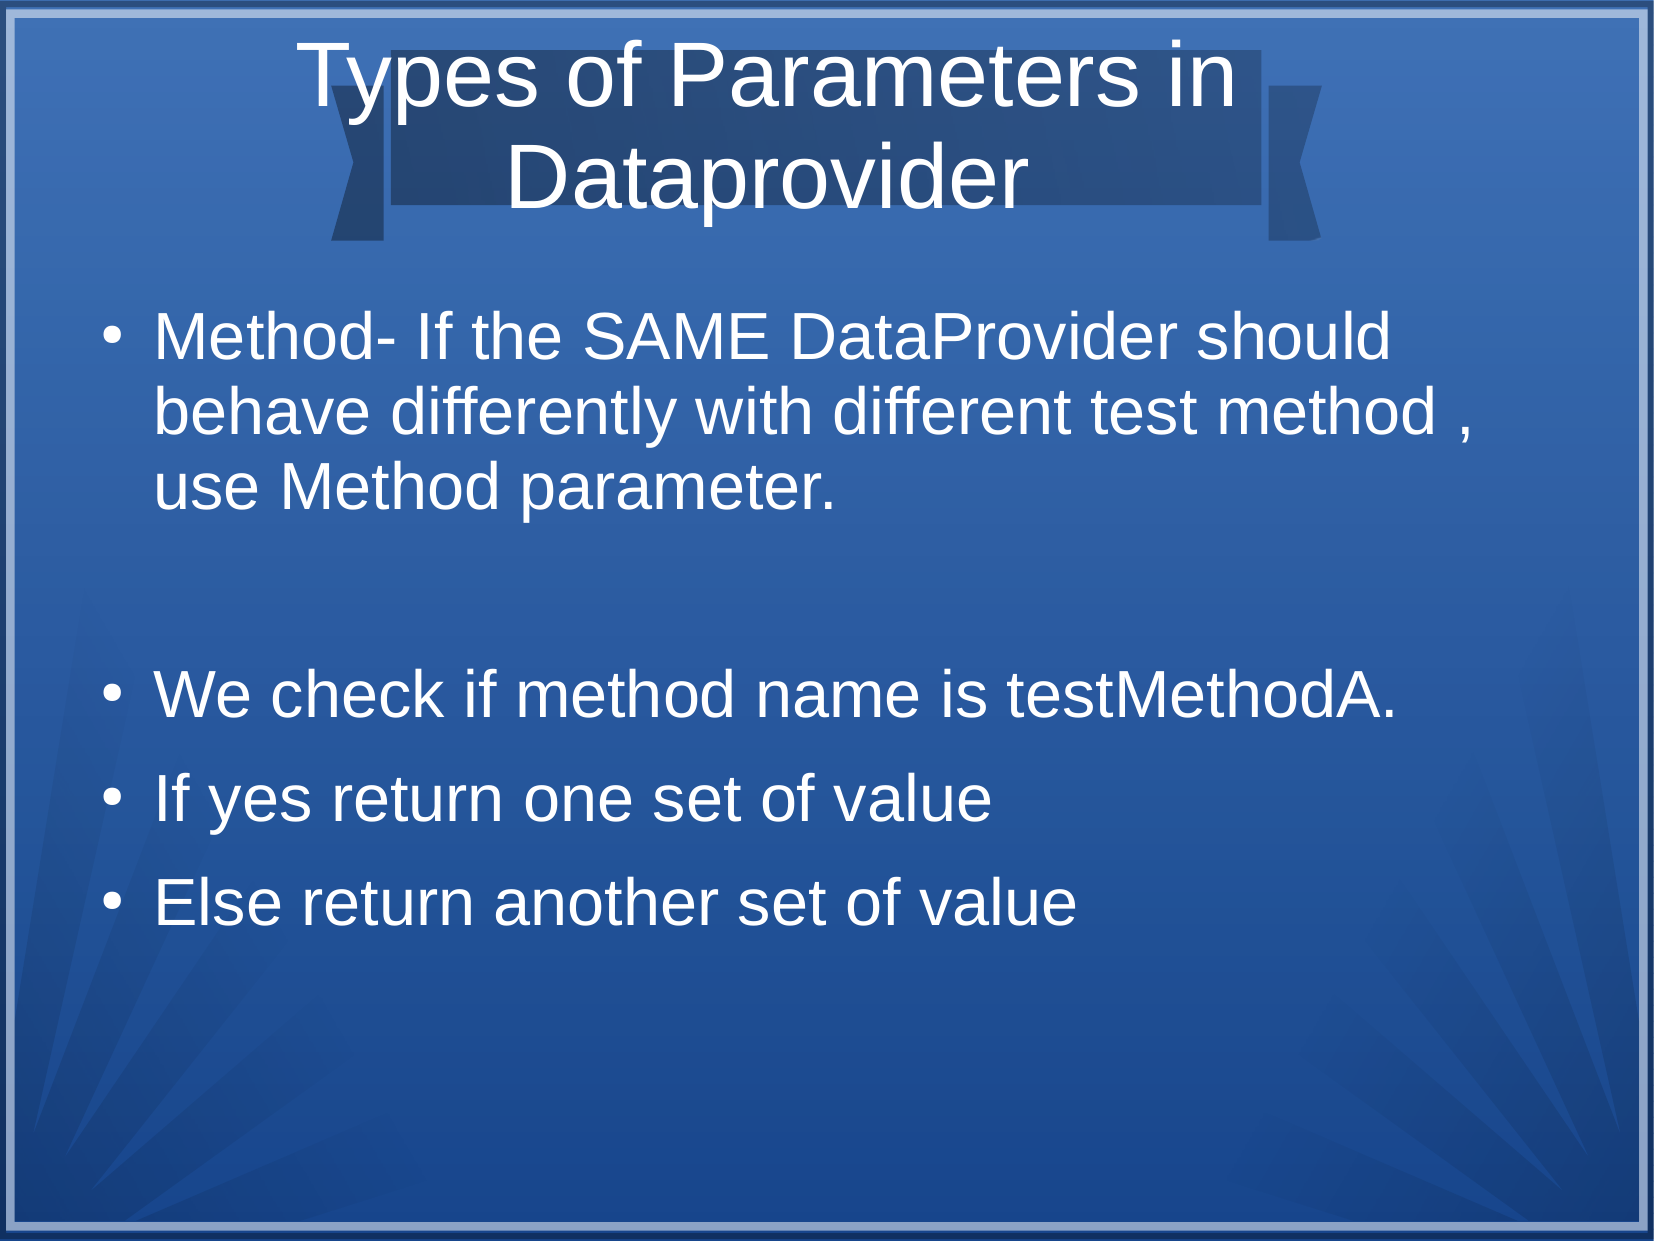

# Types of Parameters in Dataprovider
Method- If the SAME DataProvider should behave differently with different test method , use Method parameter.
We check if method name is testMethodA.
If yes return one set of value
Else return another set of value